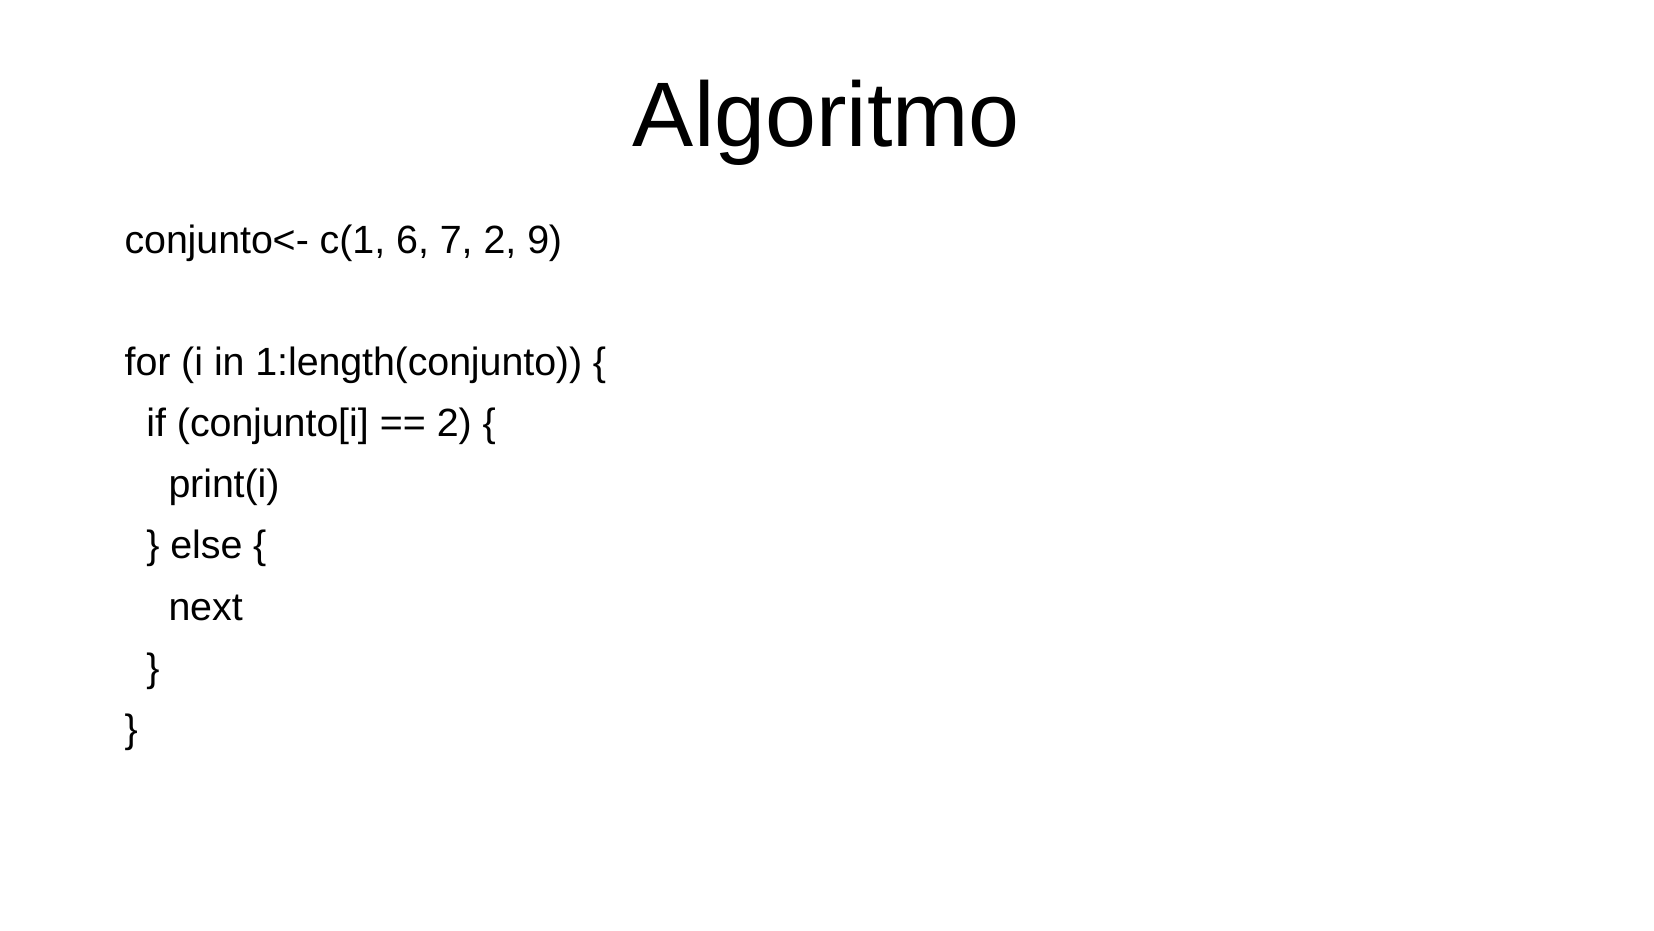

# Algoritmo
conjunto<- c(1, 6, 7, 2, 9)
for (i in 1:length(conjunto)) {
 if (conjunto[i] == 2) {
 print(i)
 } else {
 next
 }
}